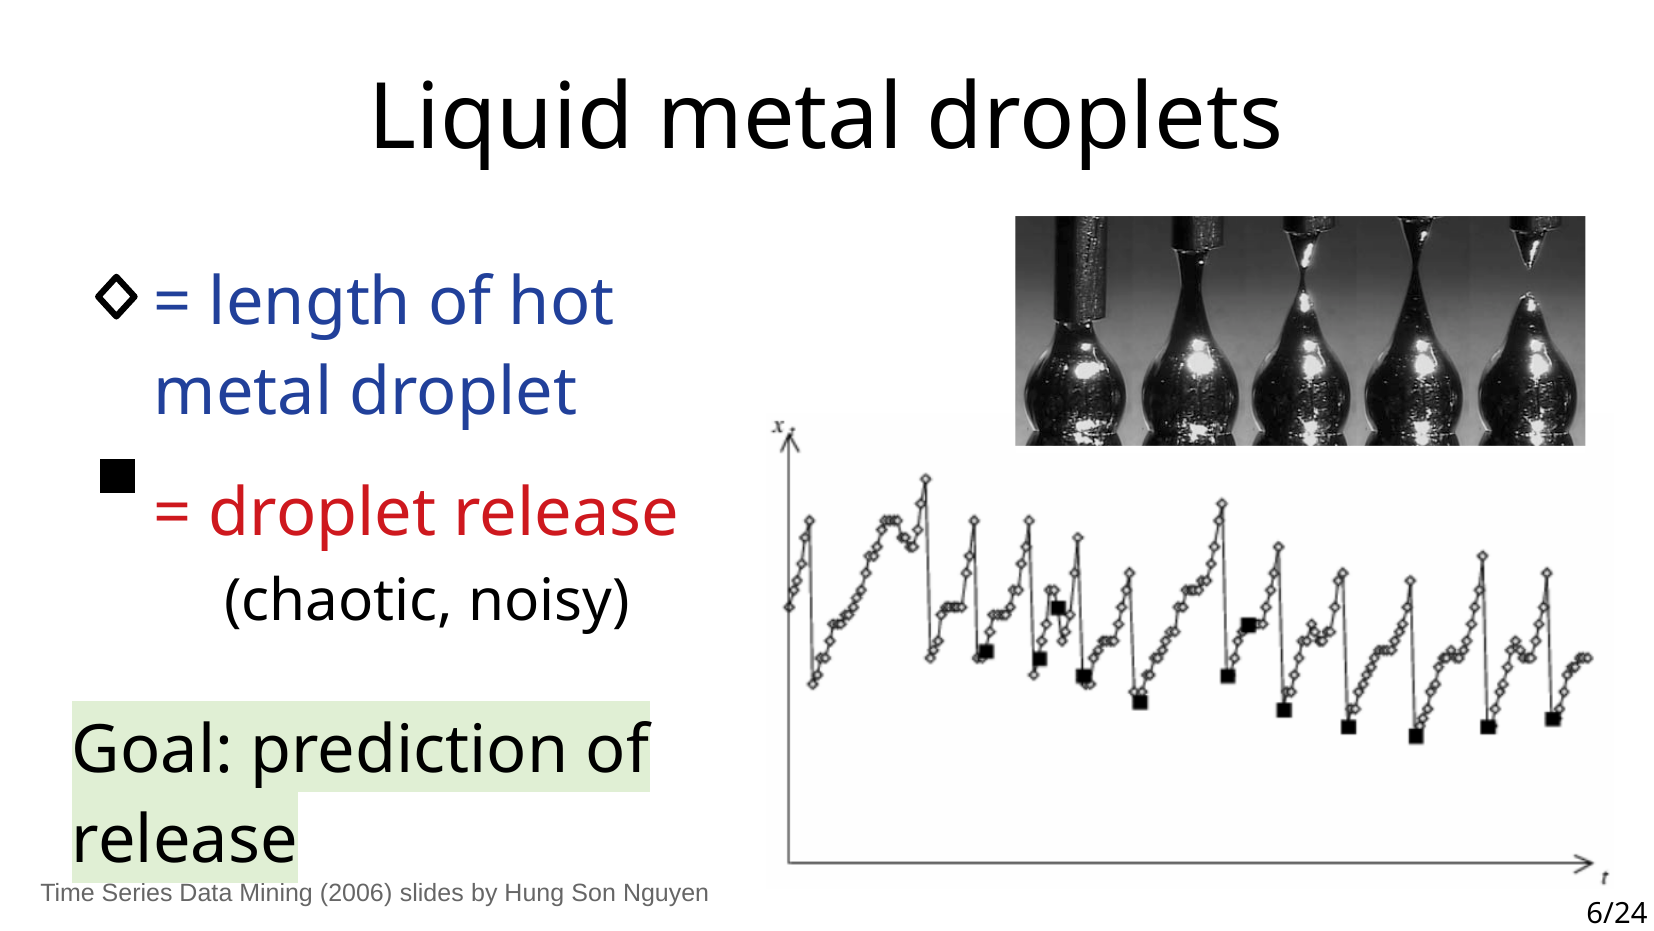

# Liquid metal droplets
= length of hot metal droplet
= droplet release
(chaotic, noisy)
Goal: prediction of release
Time Series Data Mining (2006) slides by Hung Son Nguyen
6